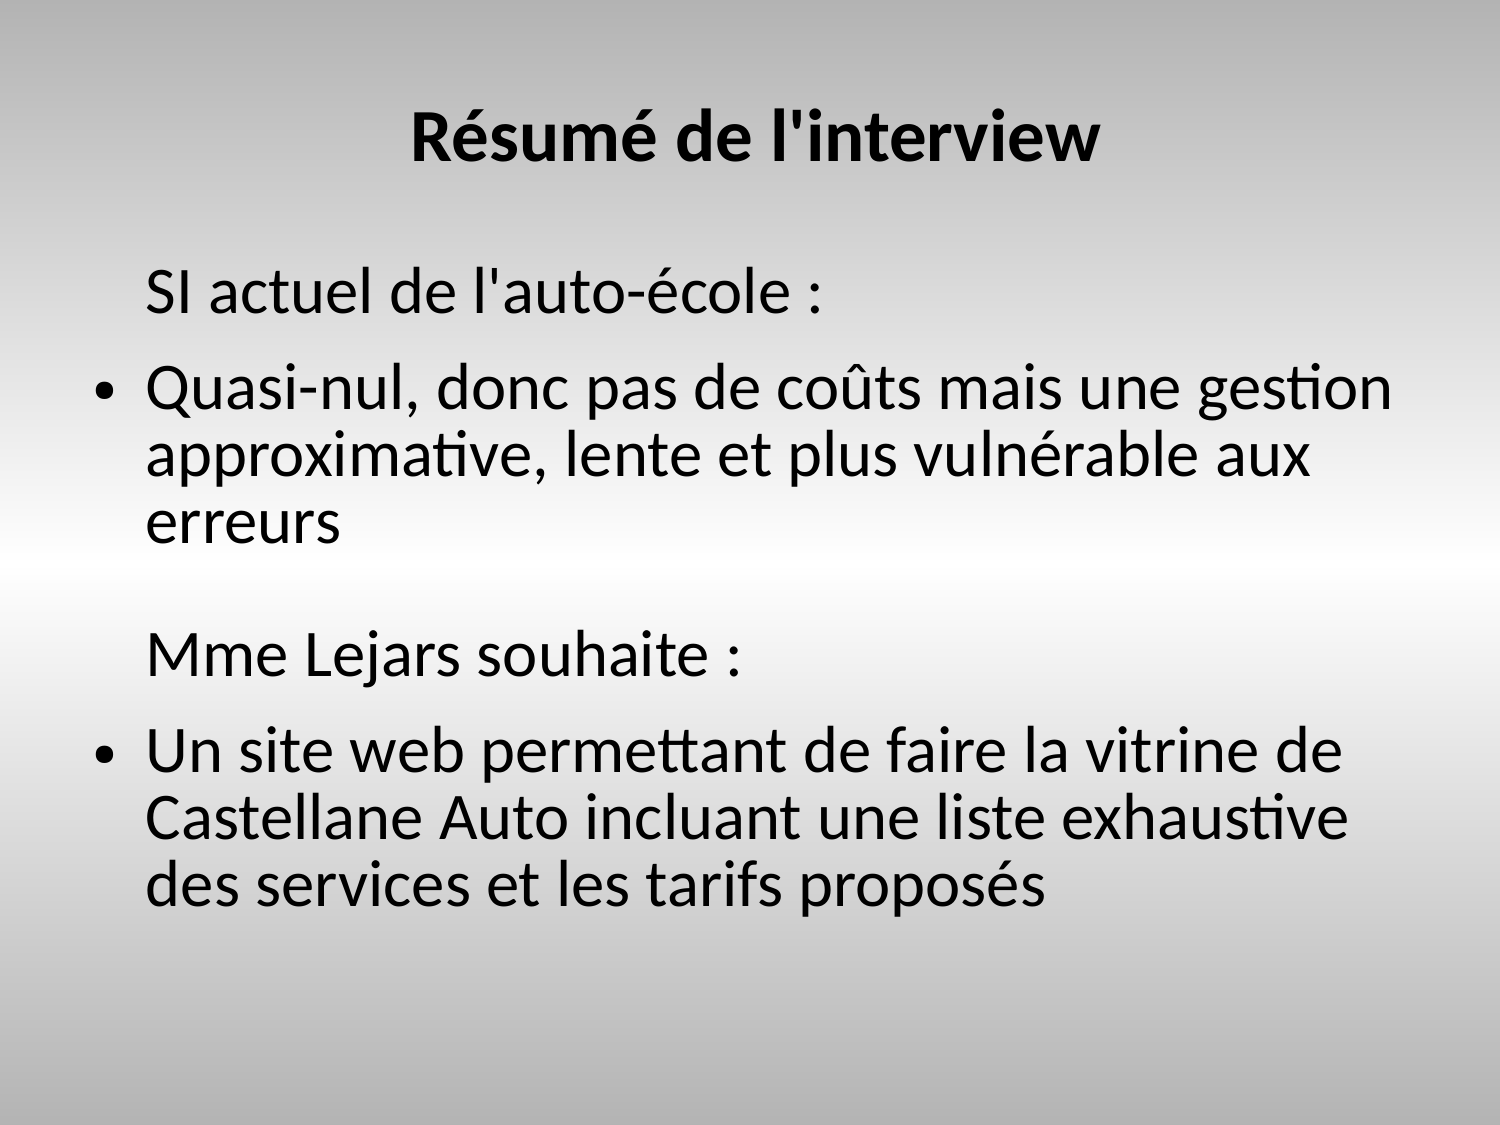

# Résumé de l'interview
SI actuel de l'auto-école :
Quasi-nul, donc pas de coûts mais une gestion approximative, lente et plus vulnérable aux erreurs
Mme Lejars souhaite :
Un site web permettant de faire la vitrine de Castellane Auto incluant une liste exhaustive des services et les tarifs proposés